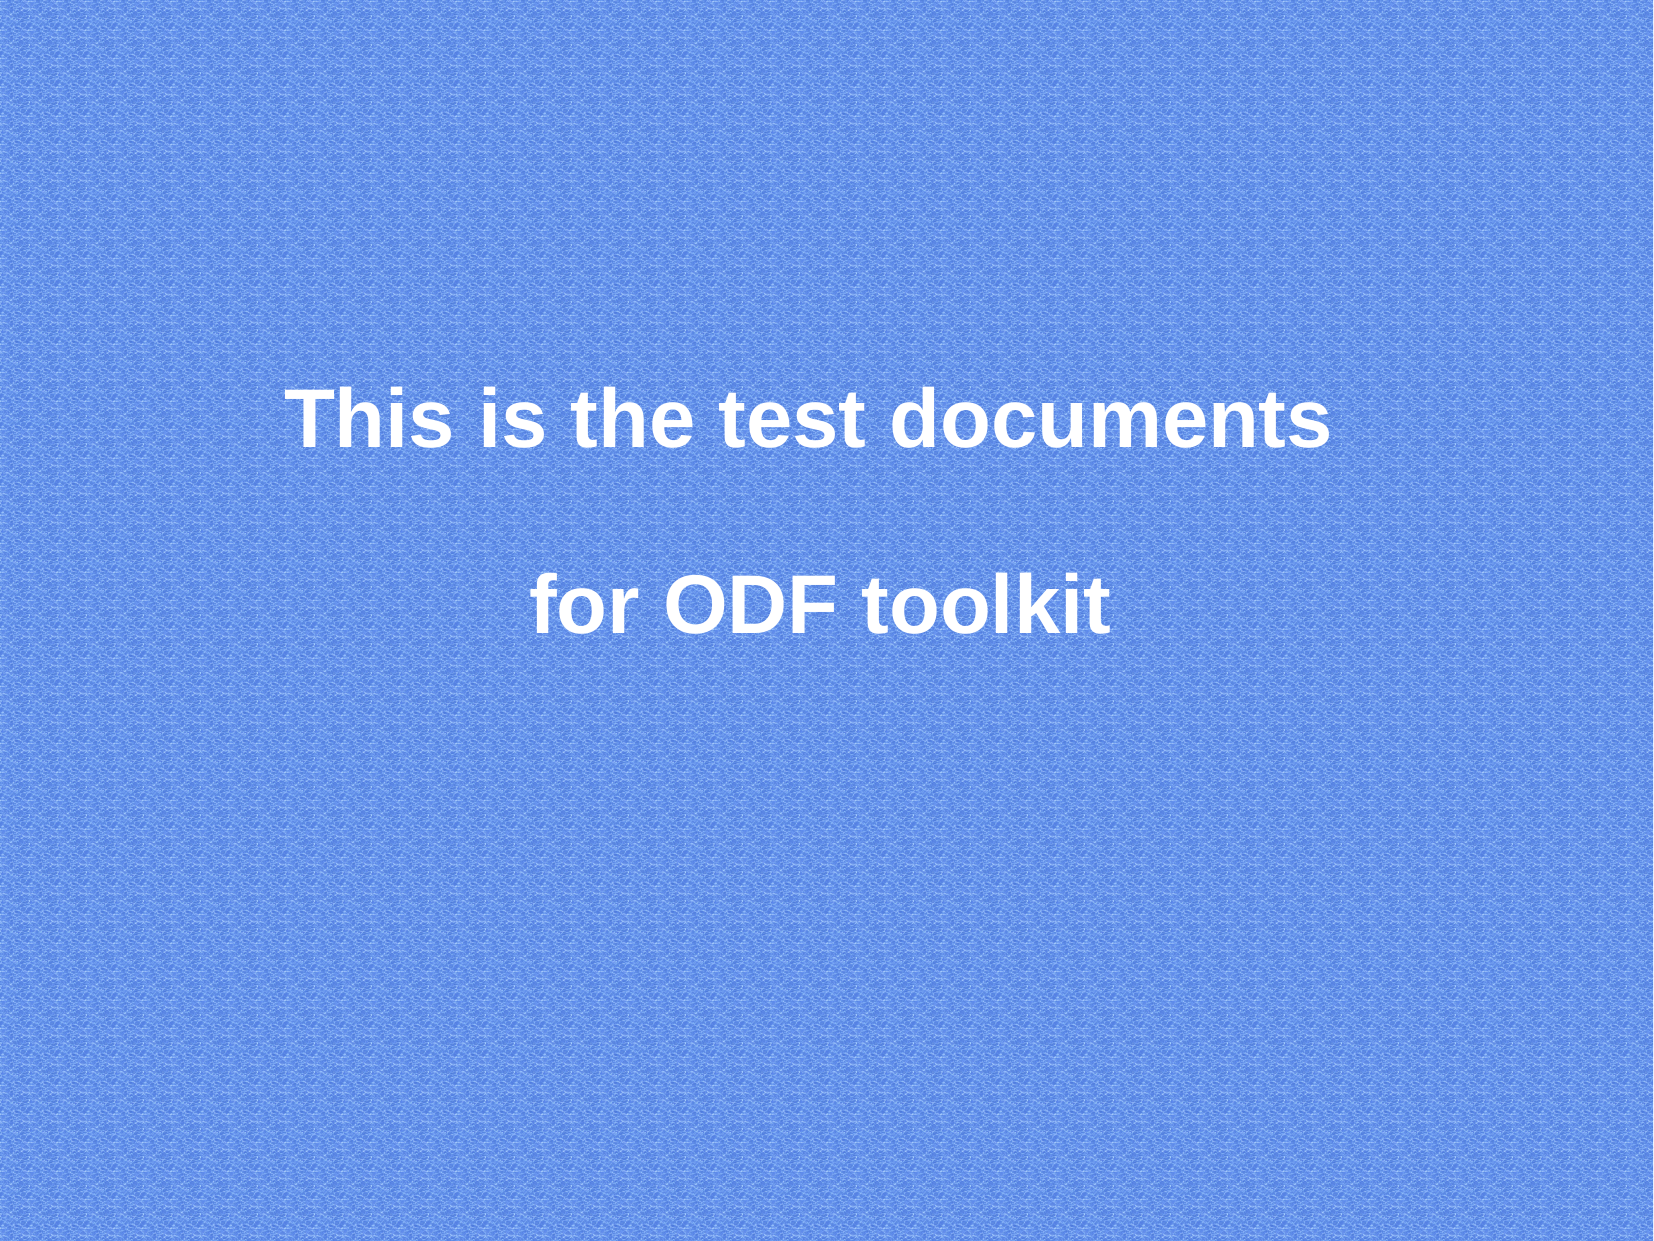

# This is the test documents for ODF toolkit